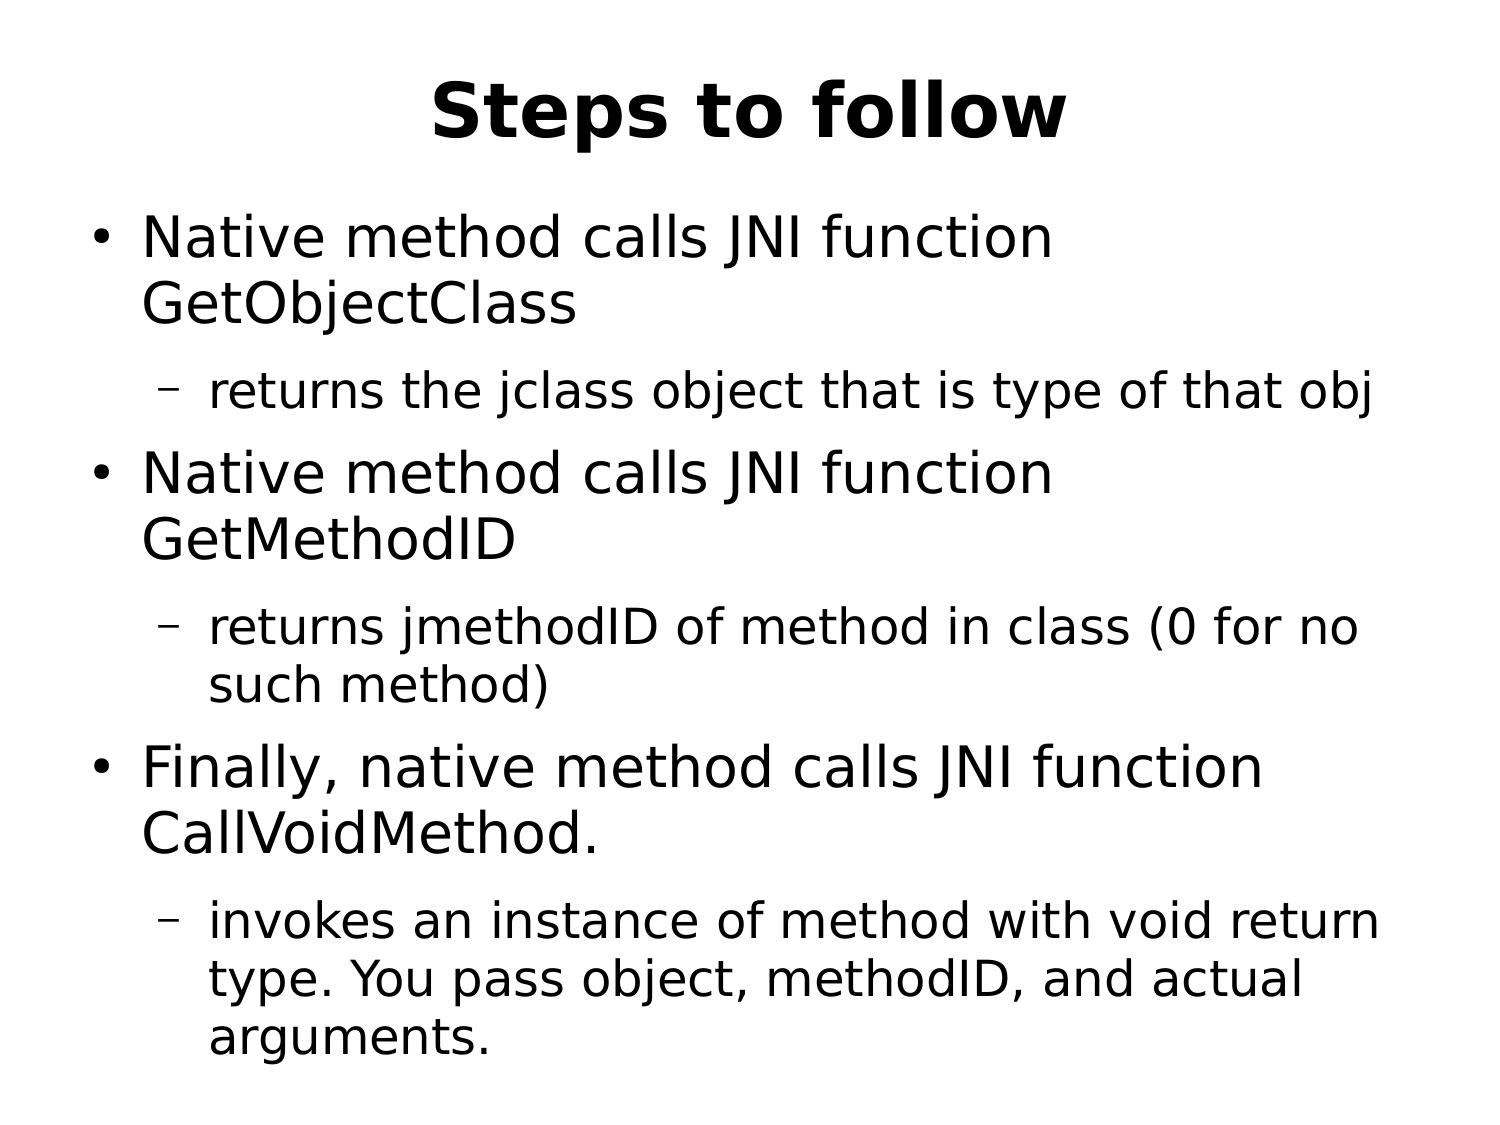

# Steps to follow
Native method calls JNI function GetObjectClass
returns the jclass object that is type of that obj
Native method calls JNI function GetMethodID
returns jmethodID of method in class (0 for no such method)
Finally, native method calls JNI function CallVoidMethod.
invokes an instance of method with void return type. You pass object, methodID, and actual arguments.